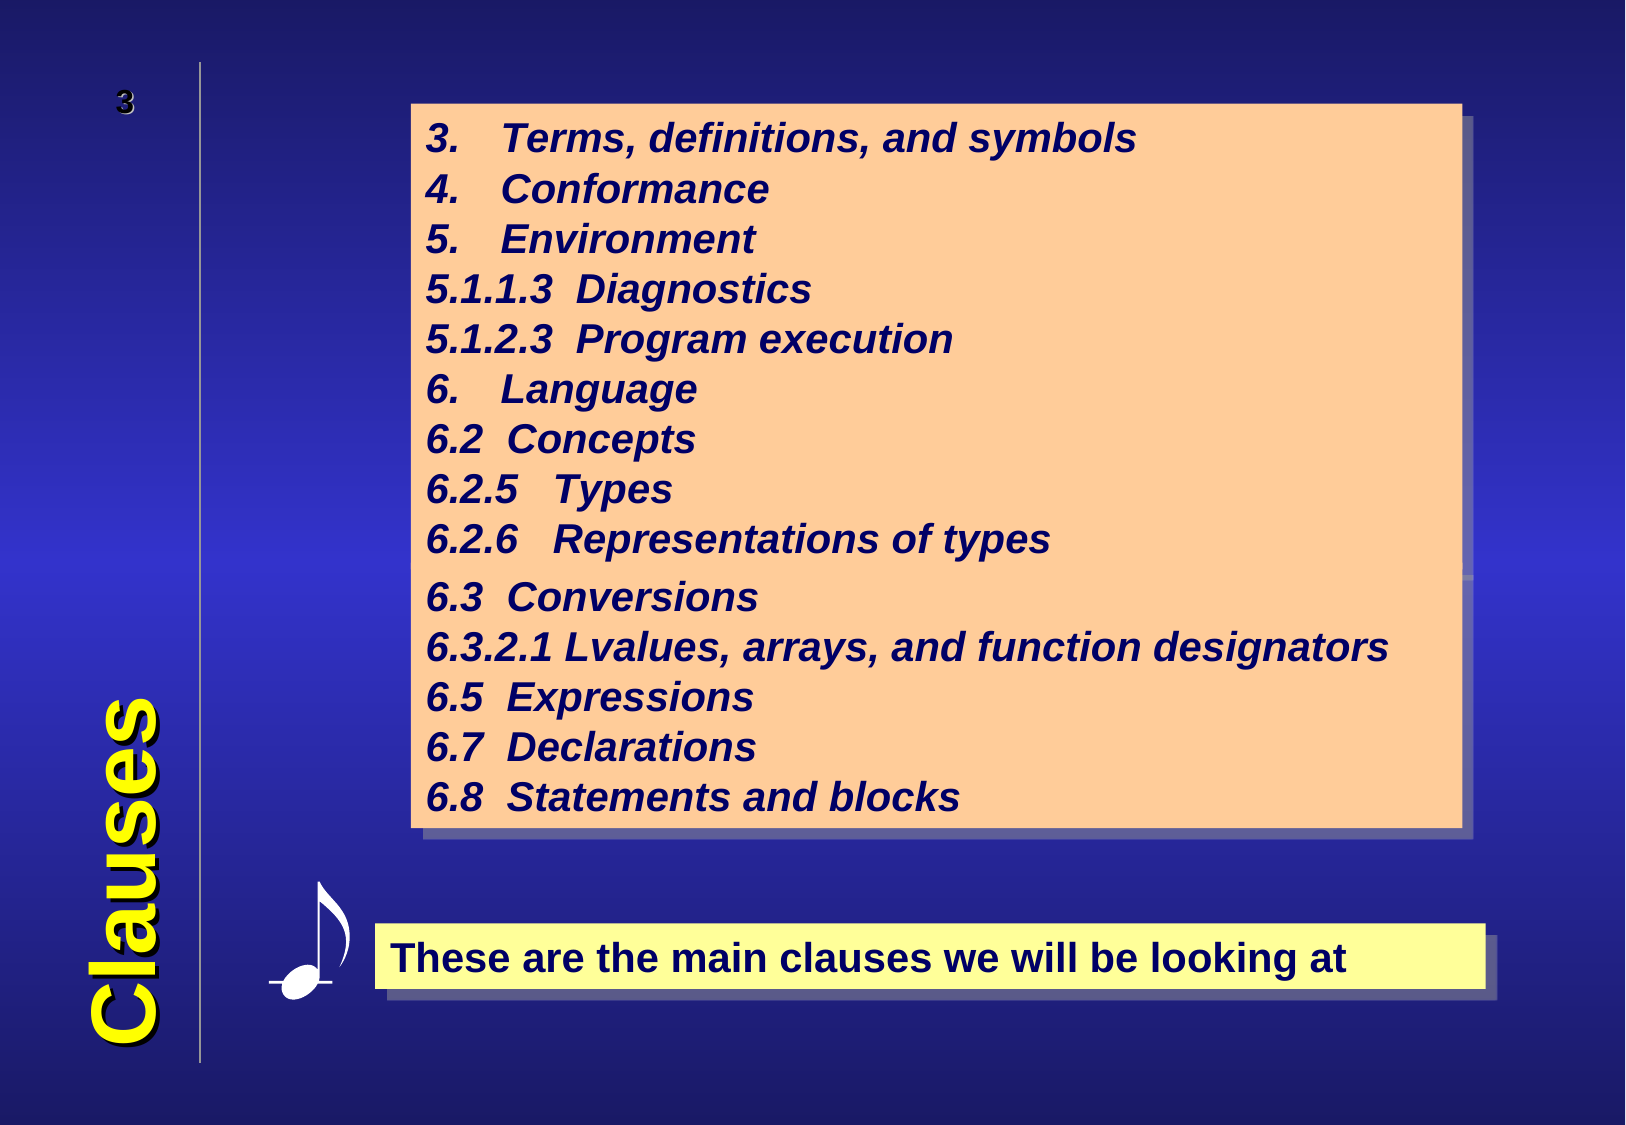

3
3.	Terms, definitions, and symbols
4.	Conformance
5.	Environment
5.1.1.3 Diagnostics
5.1.2.3 Program execution
Language
6.2 Concepts
6.2.5 Types
6.2.6 Representations of types
# Clauses
6.3 Conversions
6.3.2.1 Lvalues, arrays, and function designators
6.5 Expressions
6.7 Declarations
6.8 Statements and blocks
These are the main clauses we will be looking at